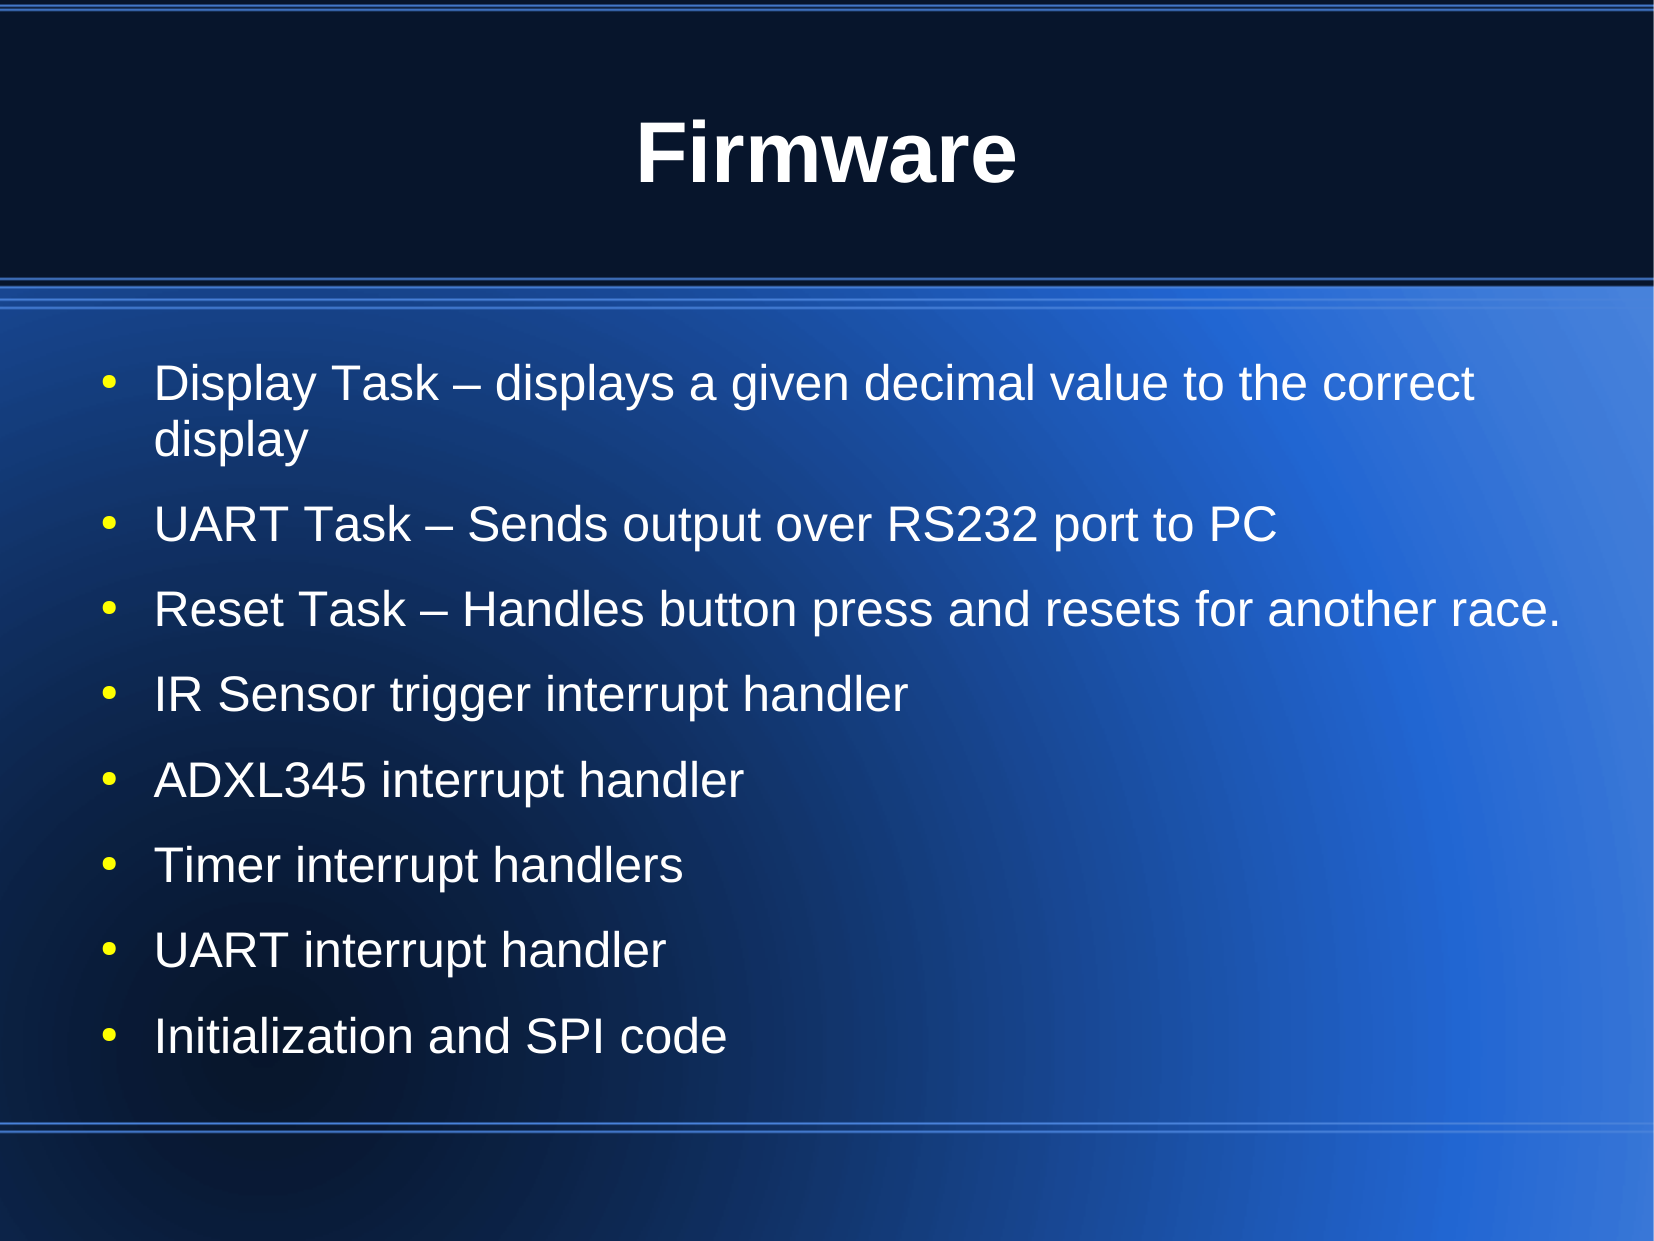

# Firmware
Display Task – displays a given decimal value to the correct display
UART Task – Sends output over RS232 port to PC
Reset Task – Handles button press and resets for another race.
IR Sensor trigger interrupt handler
ADXL345 interrupt handler
Timer interrupt handlers
UART interrupt handler
Initialization and SPI code